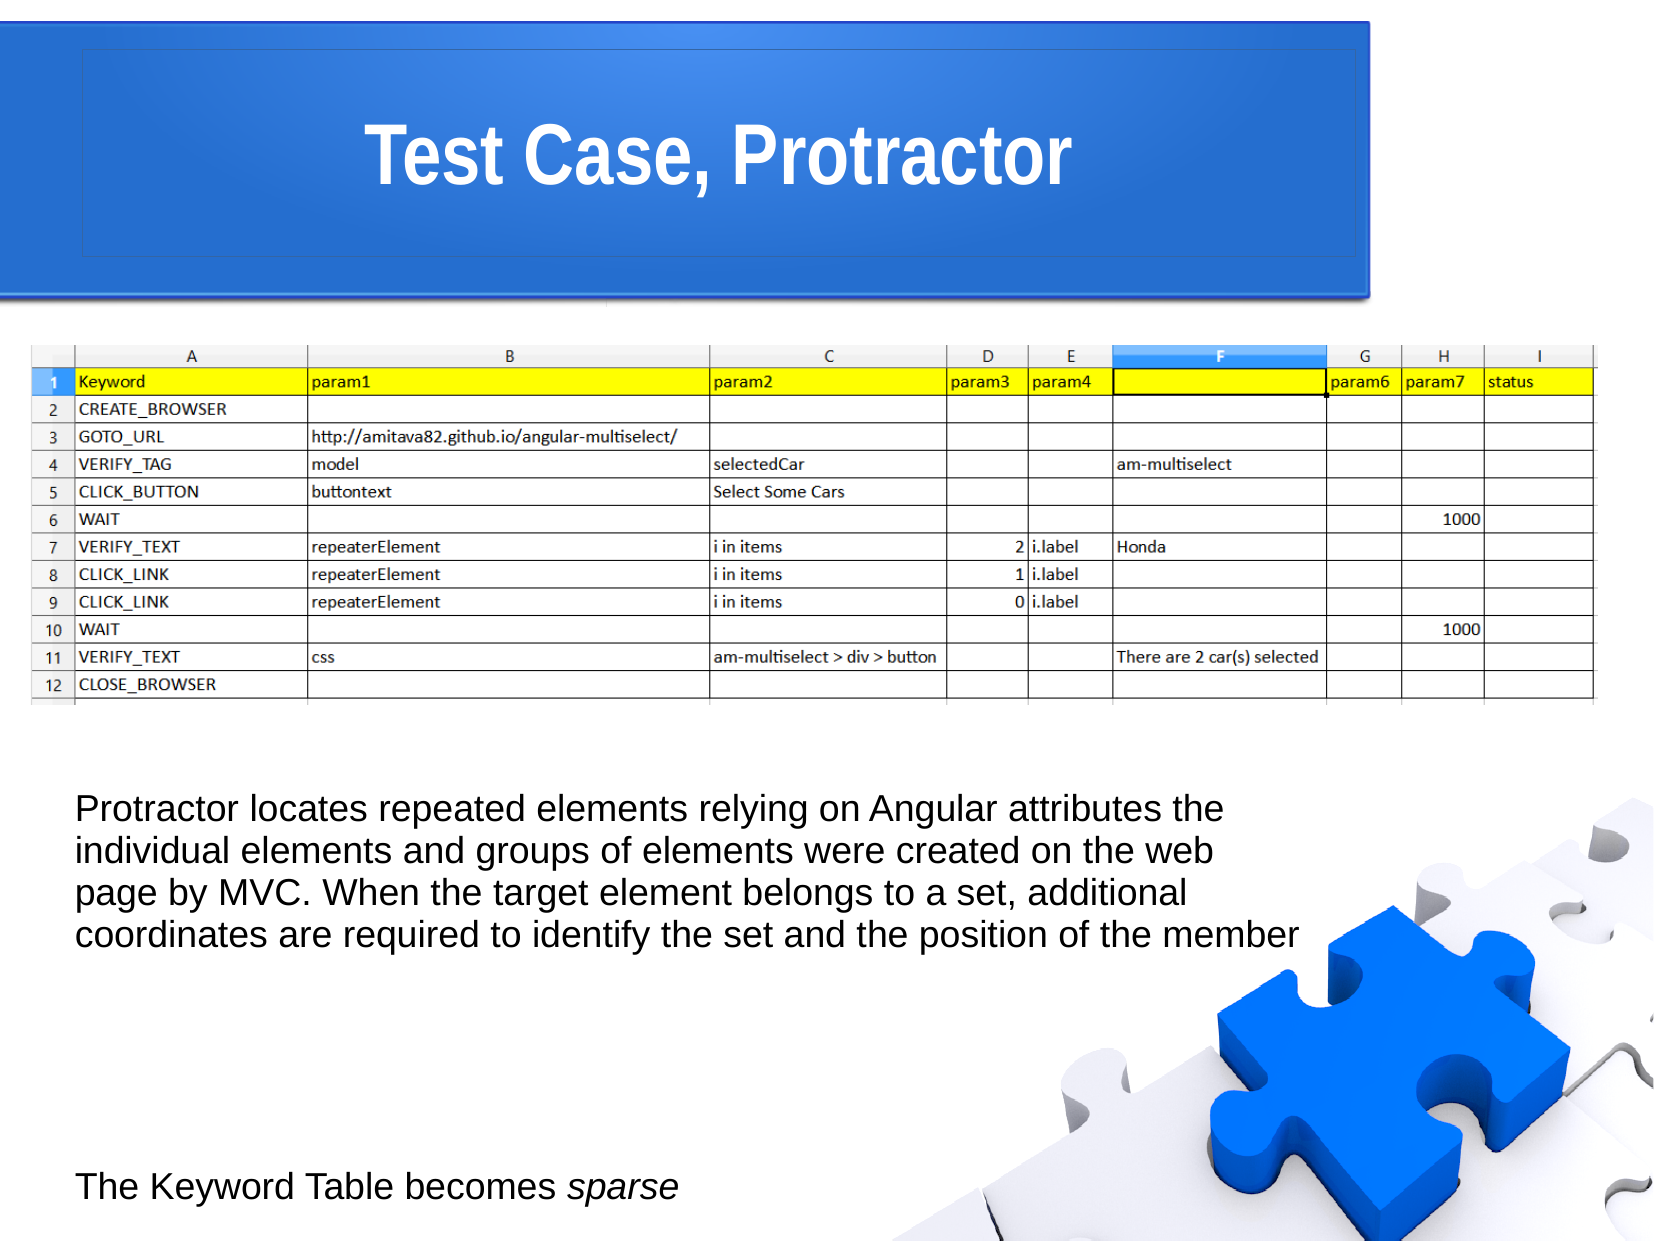

# Test Case, Protractor
Protractor locates repeated elements relying on Angular attributes the individual elements and groups of elements were created on the web page by MVC. When the target element belongs to a set, additional coordinates are required to identify the set and the position of the member
The Keyword Table becomes sparse